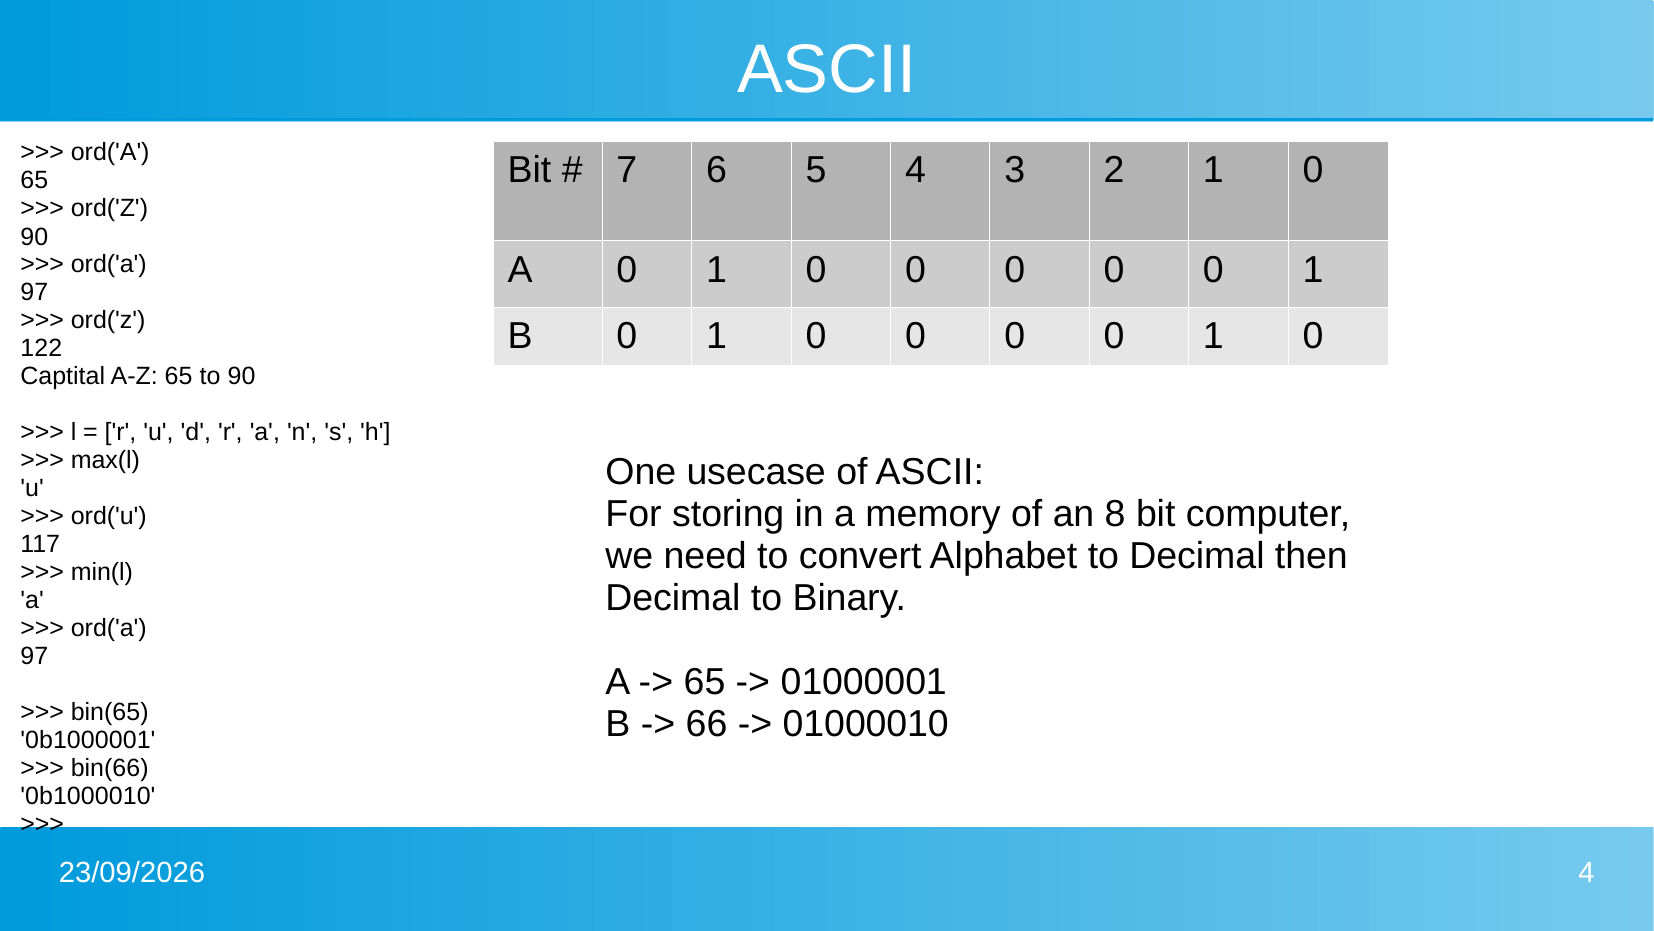

# ASCII
>>> ord('A')
65
>>> ord('Z')
90
>>> ord('a')
97
>>> ord('z')
122
Captital A-Z: 65 to 90
>>> l = ['r', 'u', 'd', 'r', 'a', 'n', 's', 'h']
>>> max(l)
'u'
>>> ord('u')
117
>>> min(l)
'a'
>>> ord('a')
97
>>> bin(65)
'0b1000001'
>>> bin(66)
'0b1000010'
>>>
| Bit # | 7 | 6 | 5 | 4 | 3 | 2 | 1 | 0 |
| --- | --- | --- | --- | --- | --- | --- | --- | --- |
| A | 0 | 1 | 0 | 0 | 0 | 0 | 0 | 1 |
| B | 0 | 1 | 0 | 0 | 0 | 0 | 1 | 0 |
One usecase of ASCII:
For storing in a memory of an 8 bit computer, we need to convert Alphabet to Decimal then Decimal to Binary.
A -> 65 -> 01000001
B -> 66 -> 01000010
4